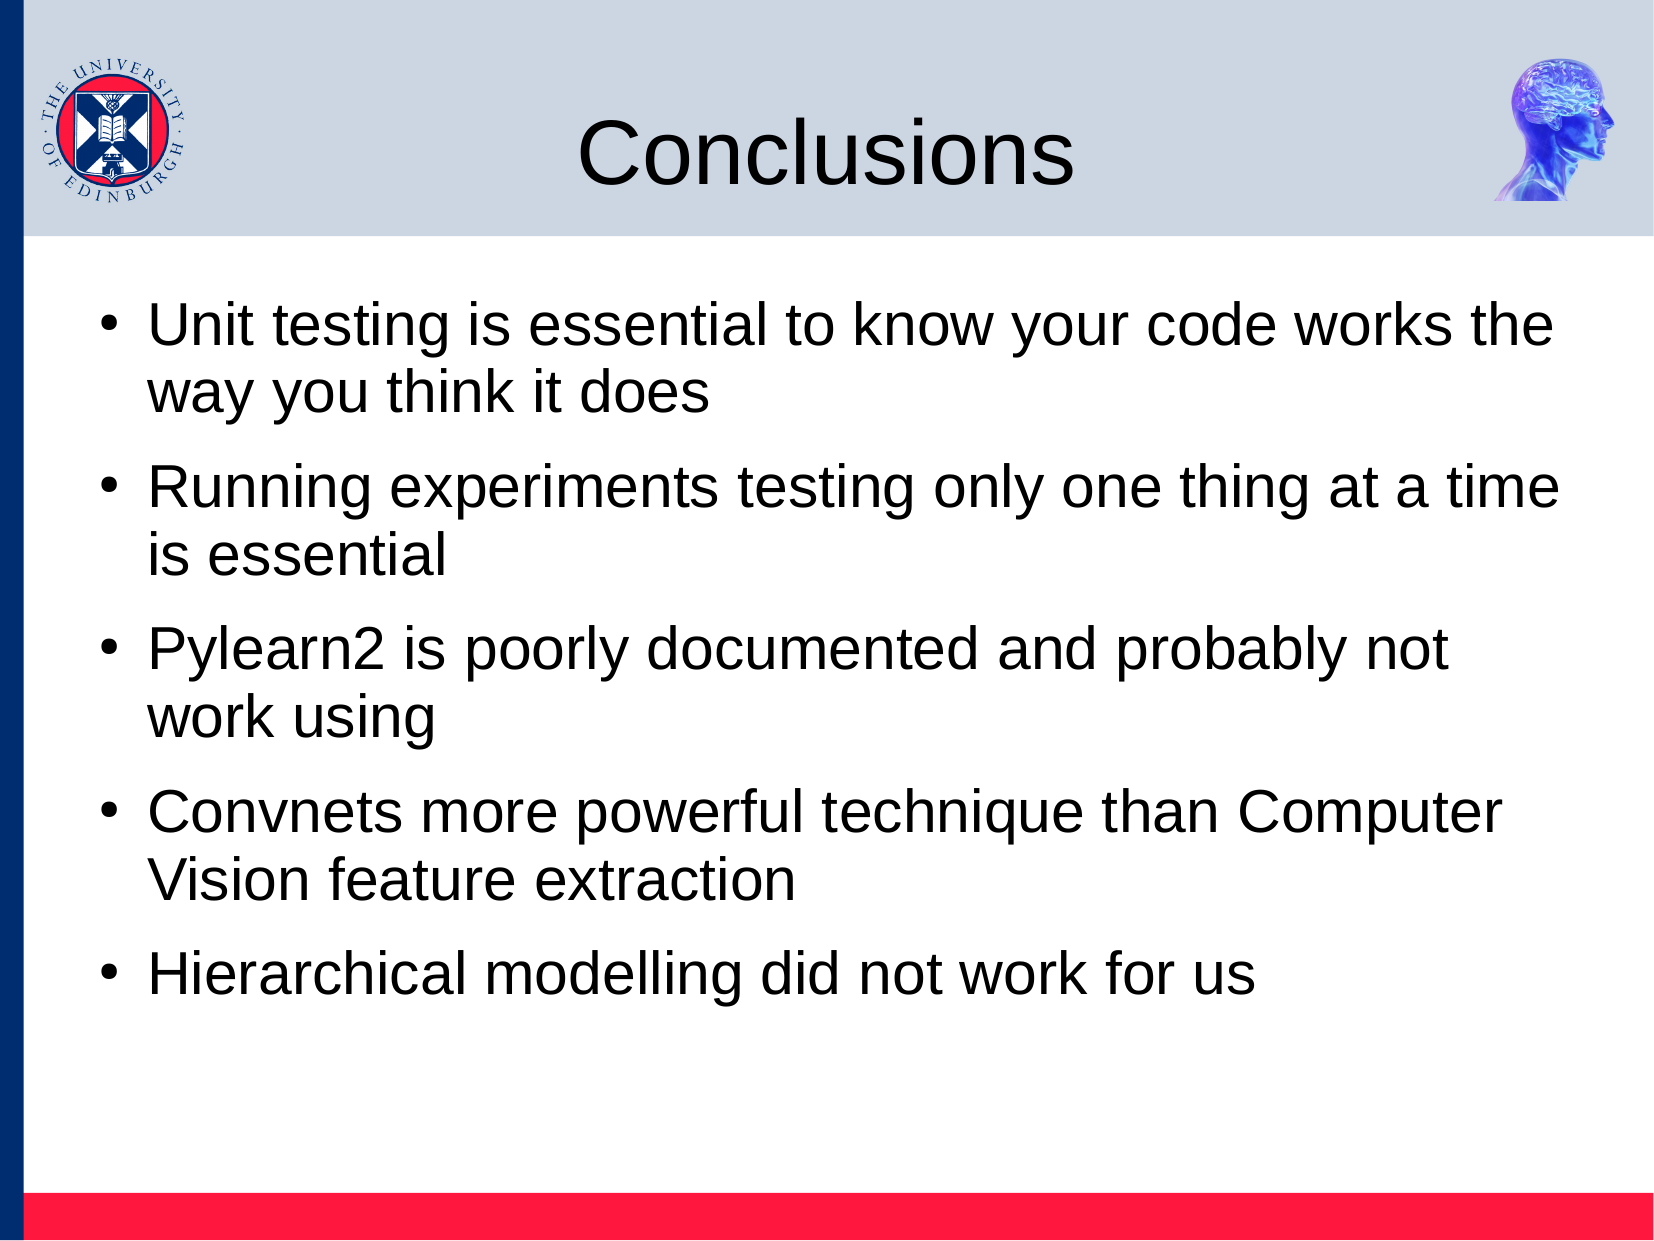

# Conclusions
Unit testing is essential to know your code works the way you think it does
Running experiments testing only one thing at a time is essential
Pylearn2 is poorly documented and probably not work using
Convnets more powerful technique than Computer Vision feature extraction
Hierarchical modelling did not work for us